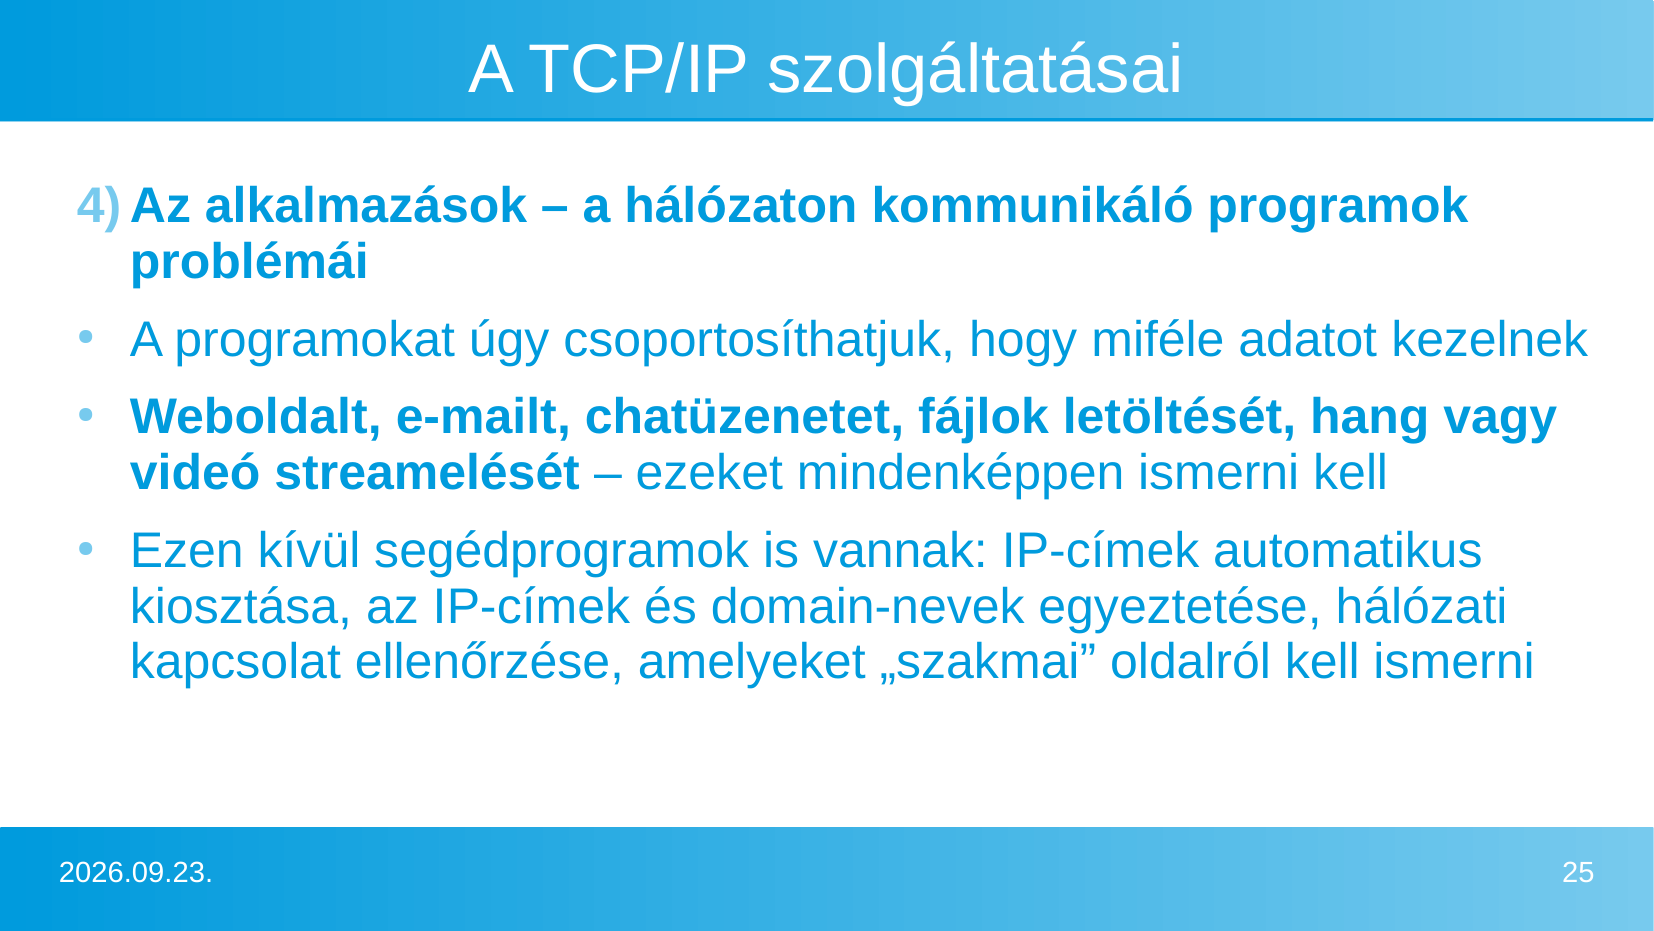

# A TCP/IP szolgáltatásai
Az alkalmazások – a hálózaton kommunikáló programok problémái
A programokat úgy csoportosíthatjuk, hogy miféle adatot kezelnek
Weboldalt, e-mailt, chatüzenetet, fájlok letöltését, hang vagy videó streamelését – ezeket mindenképpen ismerni kell
Ezen kívül segédprogramok is vannak: IP-címek automatikus kiosztása, az IP-címek és domain-nevek egyeztetése, hálózati kapcsolat ellenőrzése, amelyeket „szakmai” oldalról kell ismerni
25